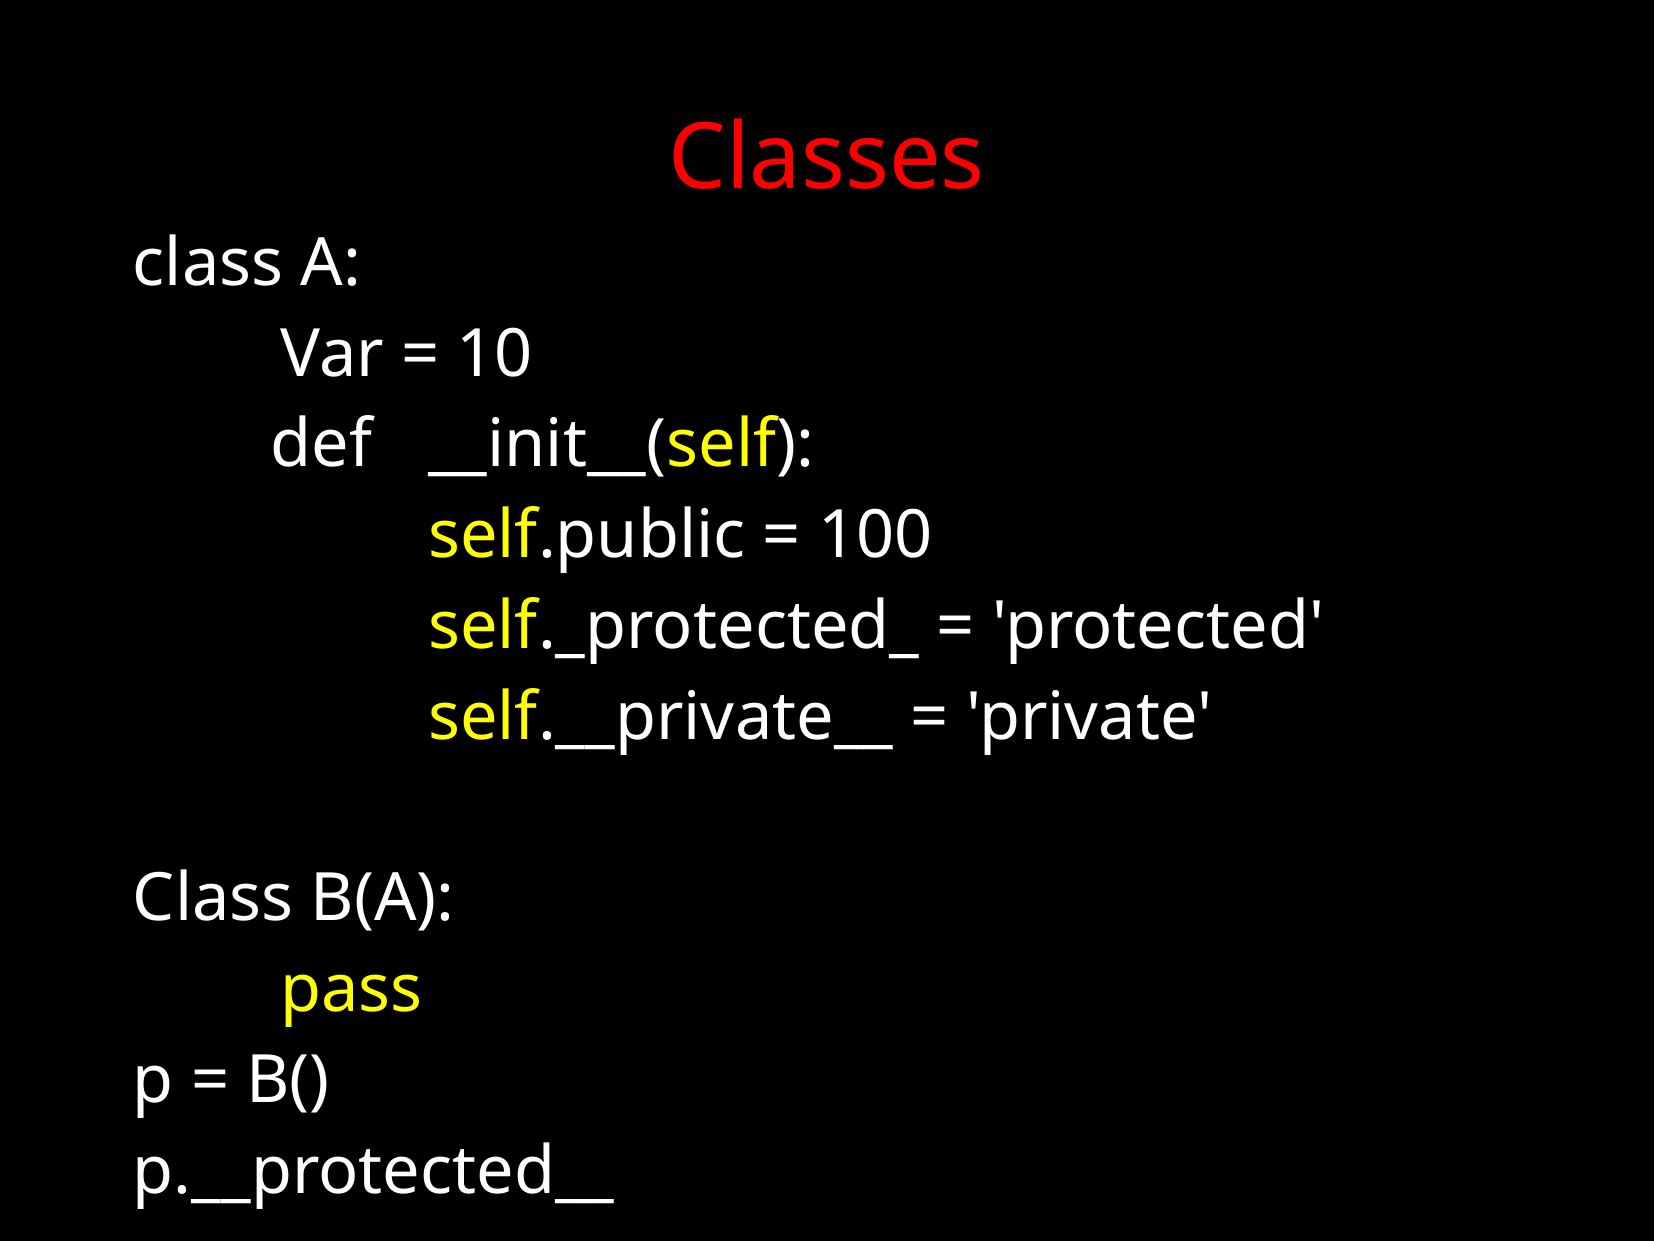

# Classes
class A:
		Var = 10
 def 	__init__(self):
				self.public = 100
				self._protected_ = 'protected'
				self.__private__ = 'private'
Class B(A):
		pass
p = B()
p.__protected__